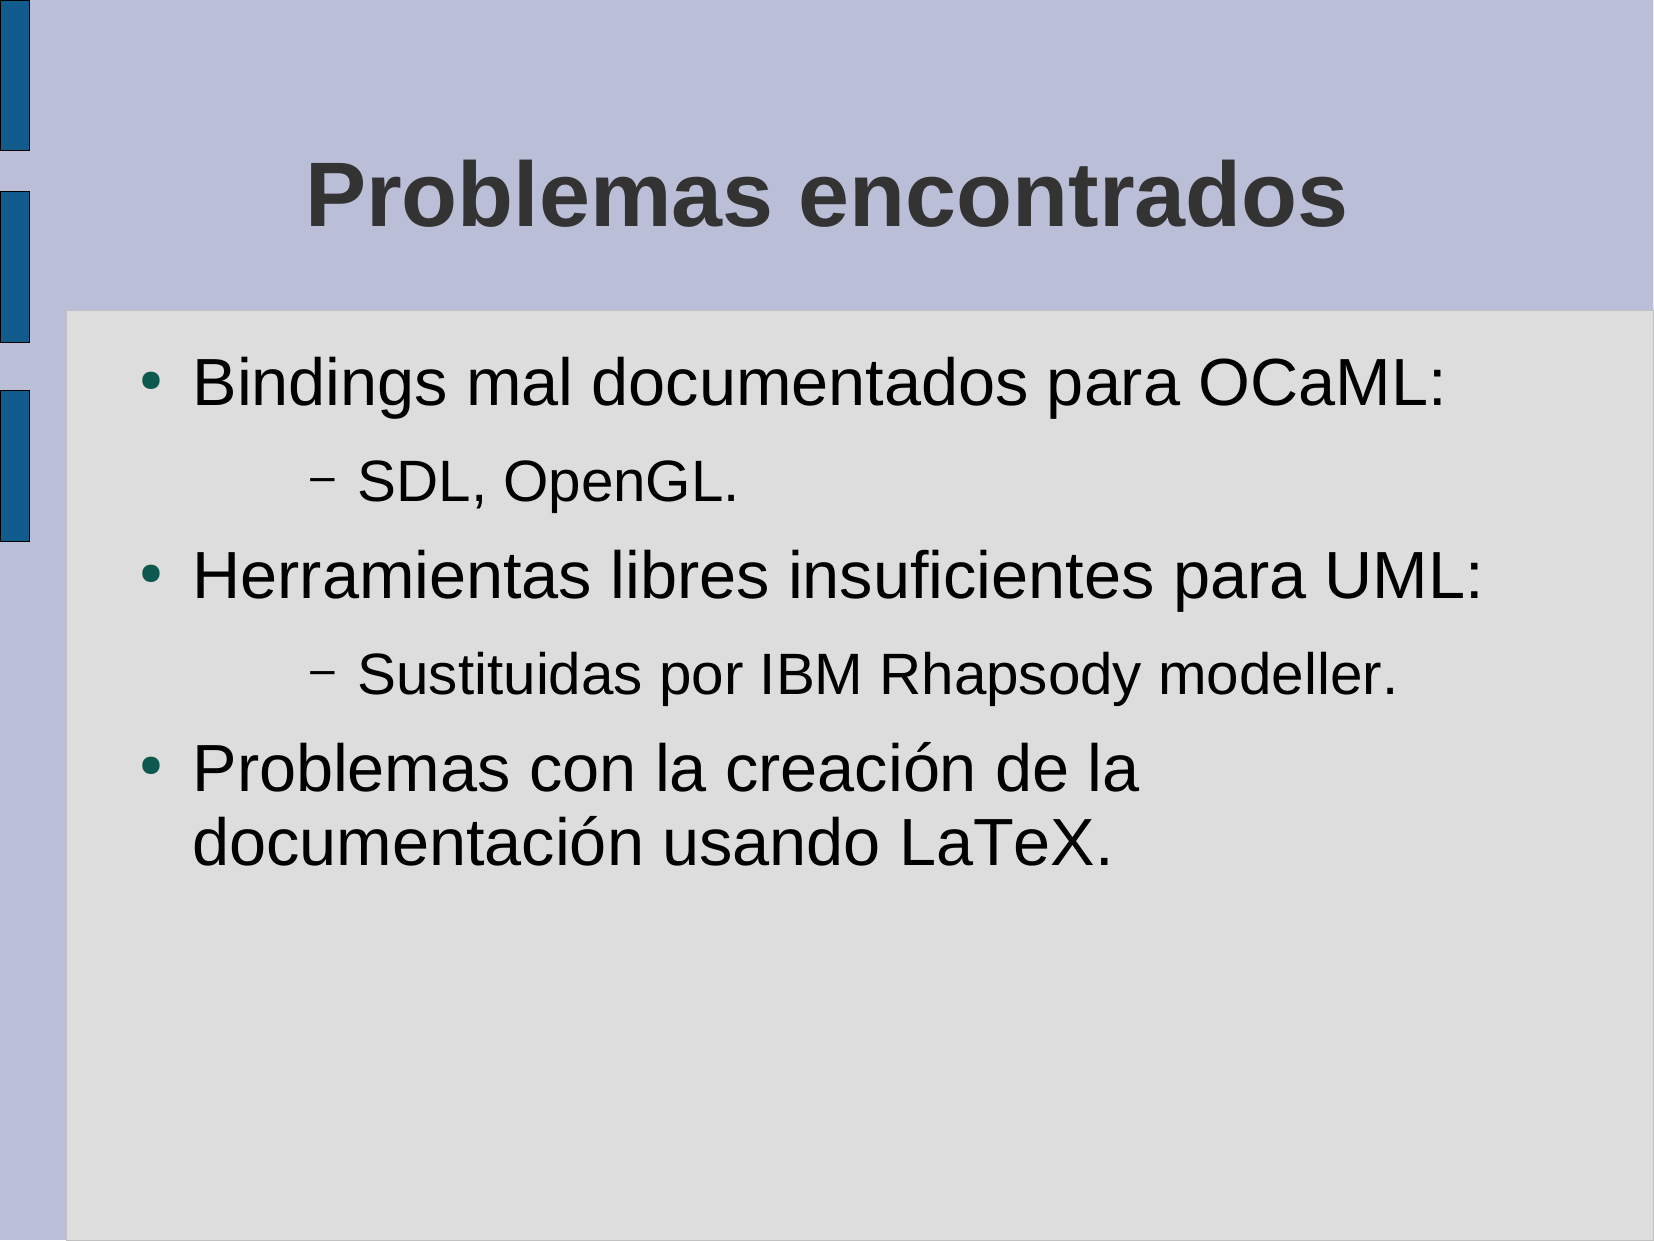

# Problemas encontrados
Bindings mal documentados para OCaML:
SDL, OpenGL.
Herramientas libres insuficientes para UML:
Sustituidas por IBM Rhapsody modeller.
Problemas con la creación de la documentación usando LaTeX.